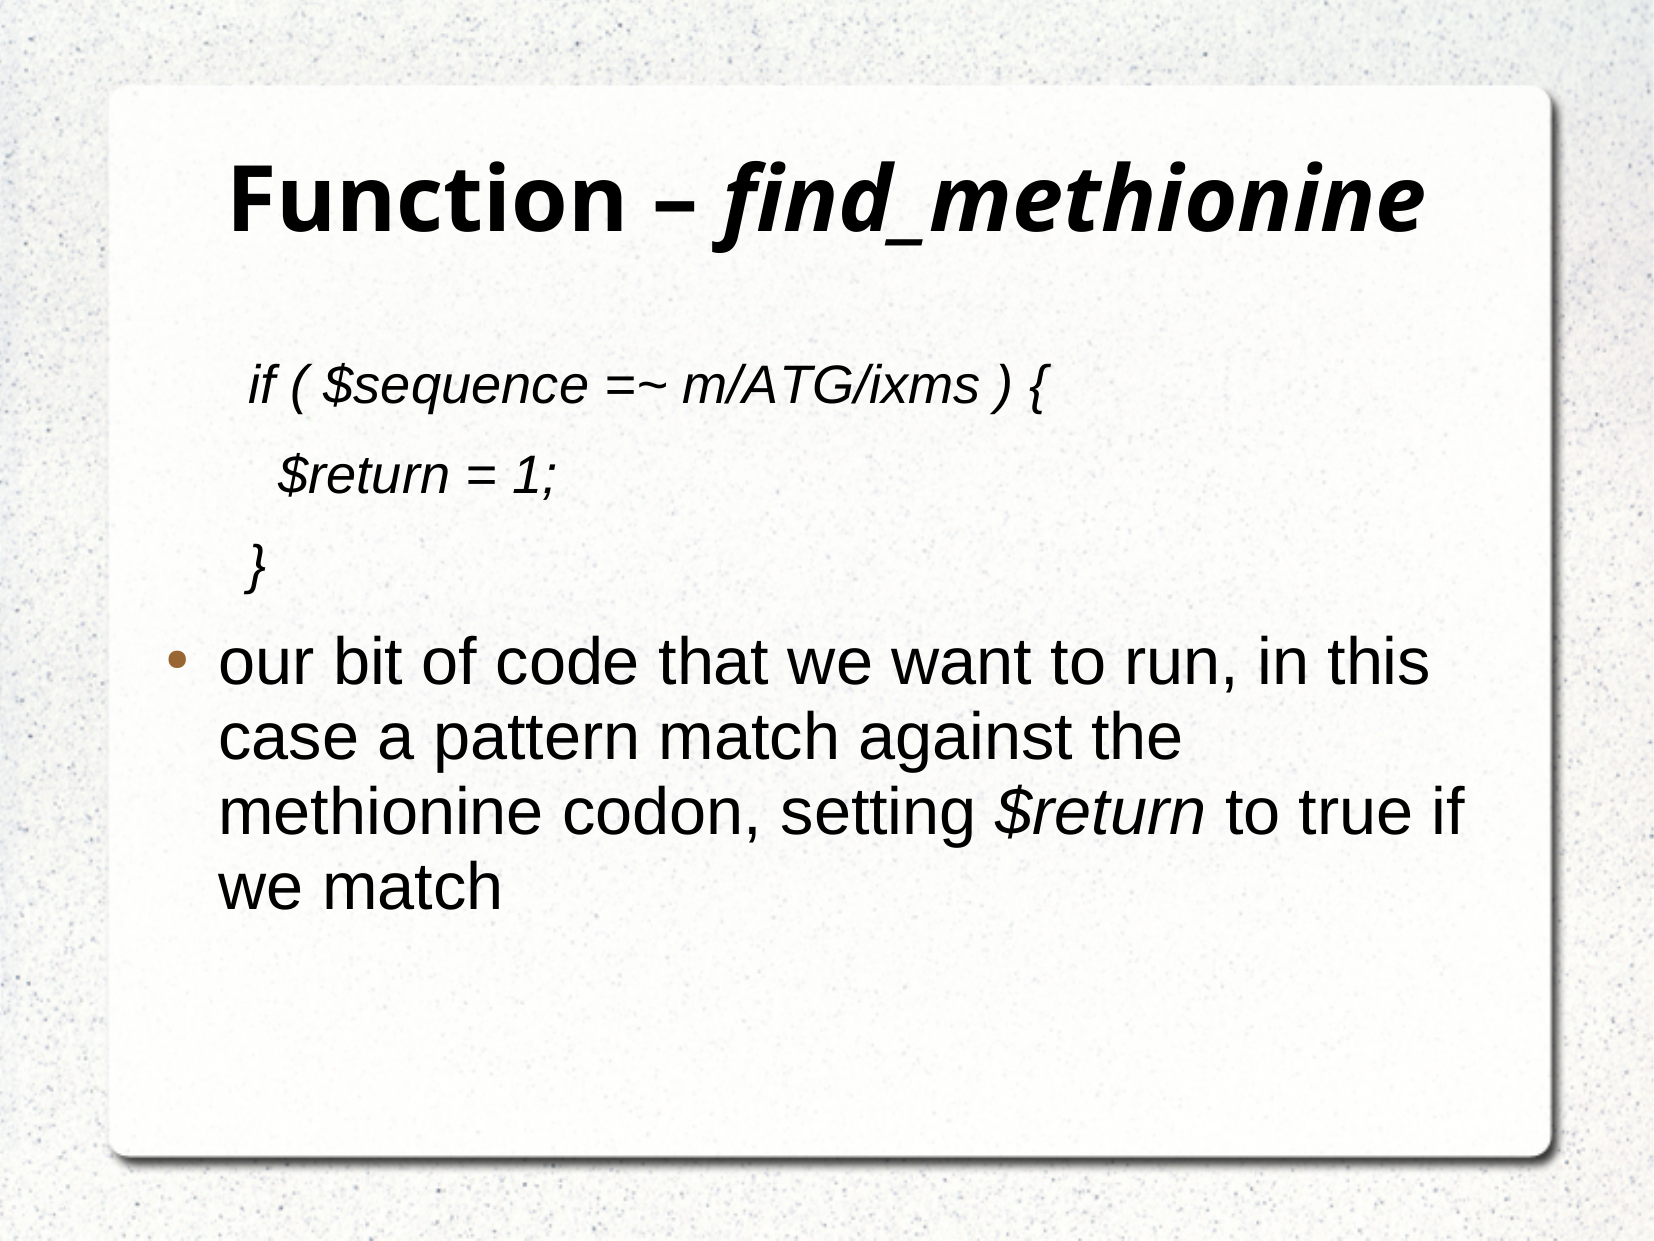

# Function – find_methionine
 if ( $sequence =~ m/ATG/ixms ) {
 $return = 1;
 }
our bit of code that we want to run, in this case a pattern match against the methionine codon, setting $return to true if we match